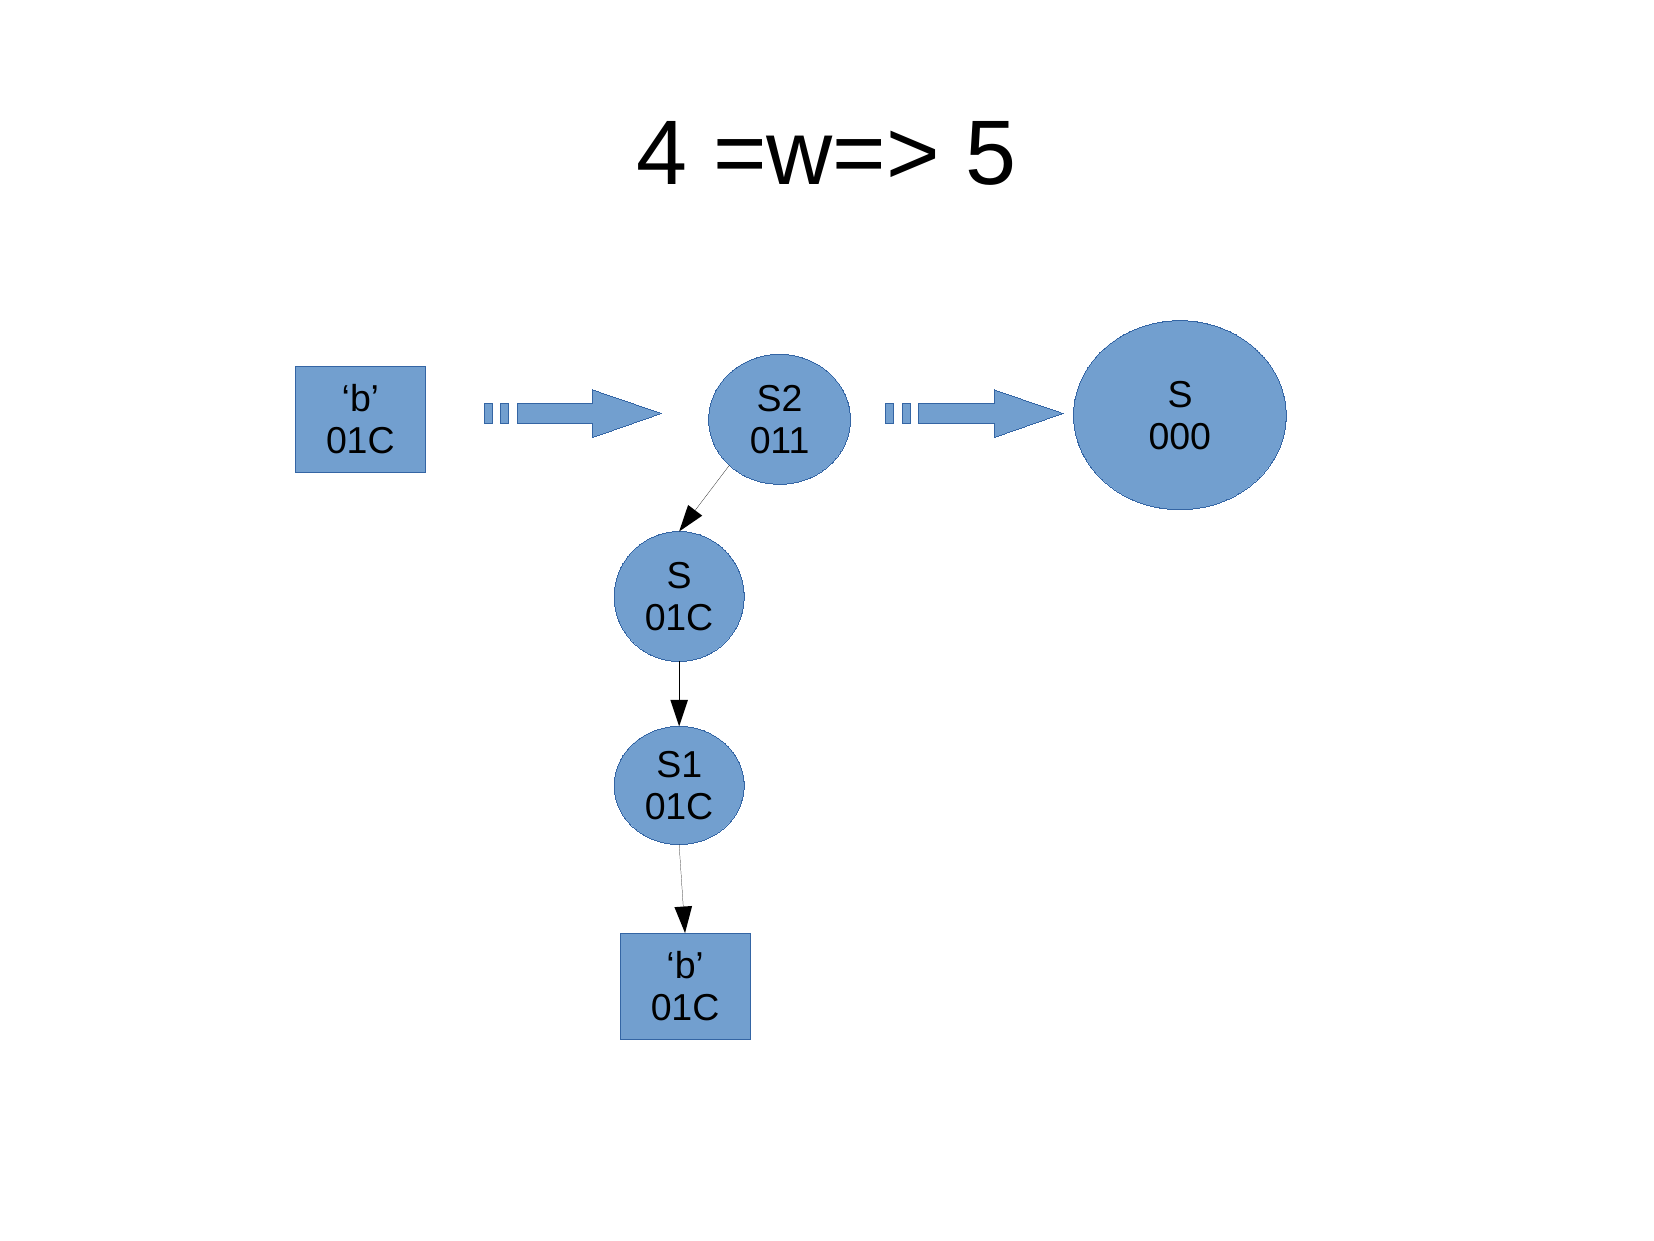

# 4 =w=> 5
S
000
S2
011
‘b’
01C
S
01C
S1
01C
‘b’
01C